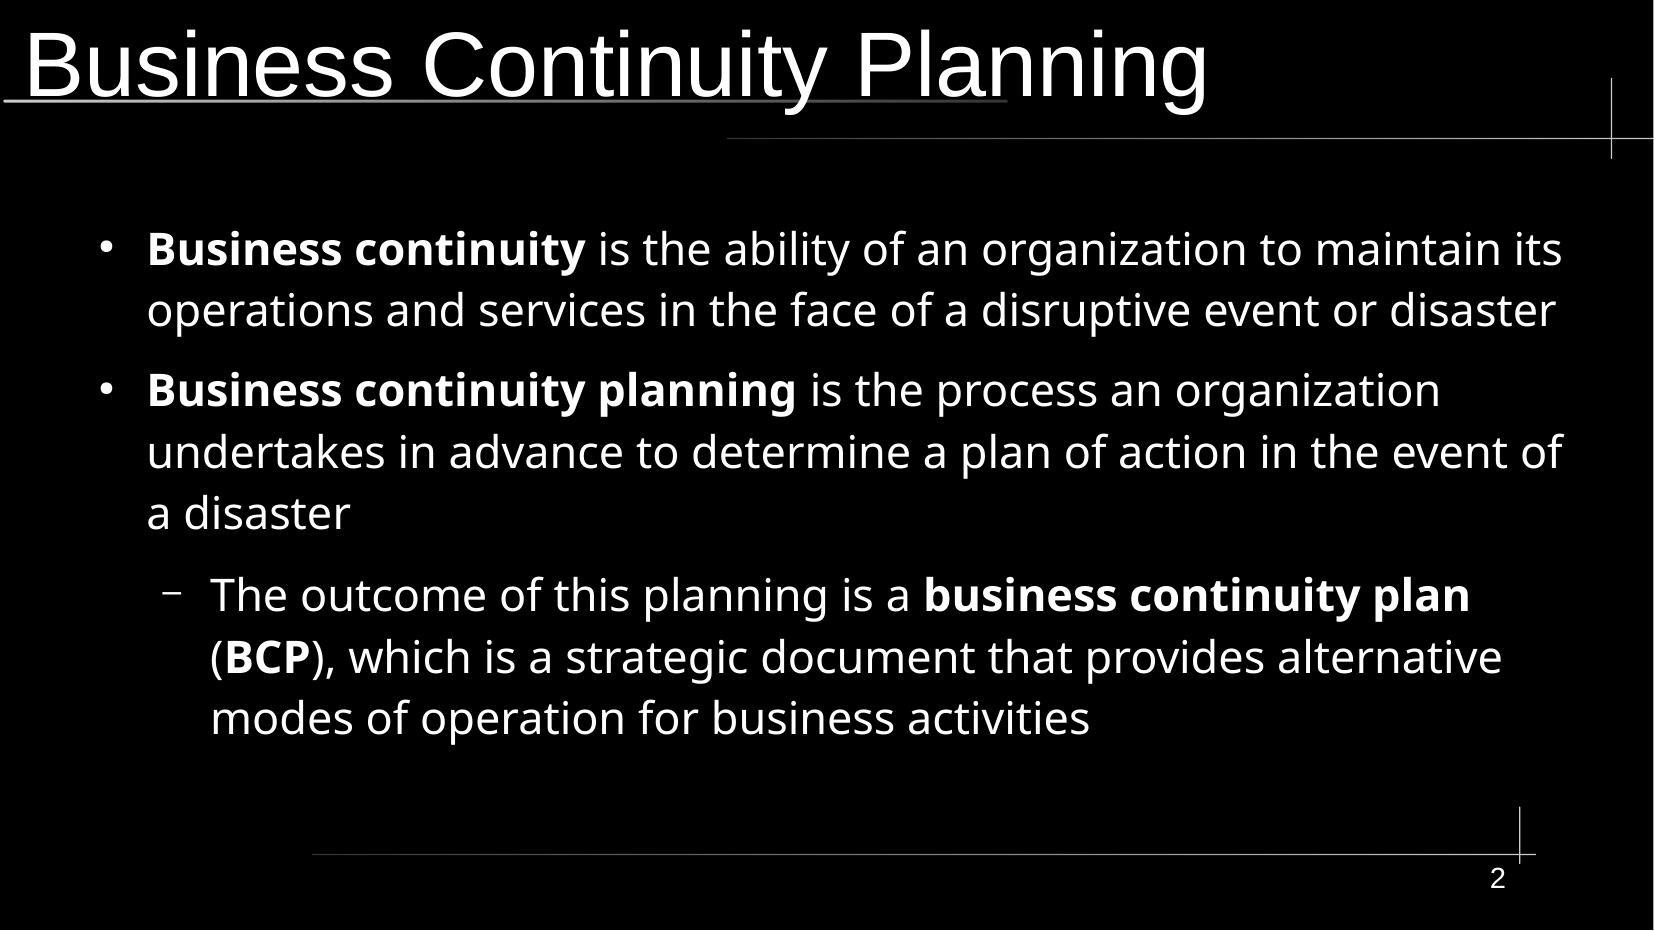

# Business Continuity Planning
Business continuity is the ability of an organization to maintain its operations and services in the face of a disruptive event or disaster
Business continuity planning is the process an organization undertakes in advance to determine a plan of action in the event of a disaster
The outcome of this planning is a business continuity plan (BCP), which is a strategic document that provides alternative modes of operation for business activities
2